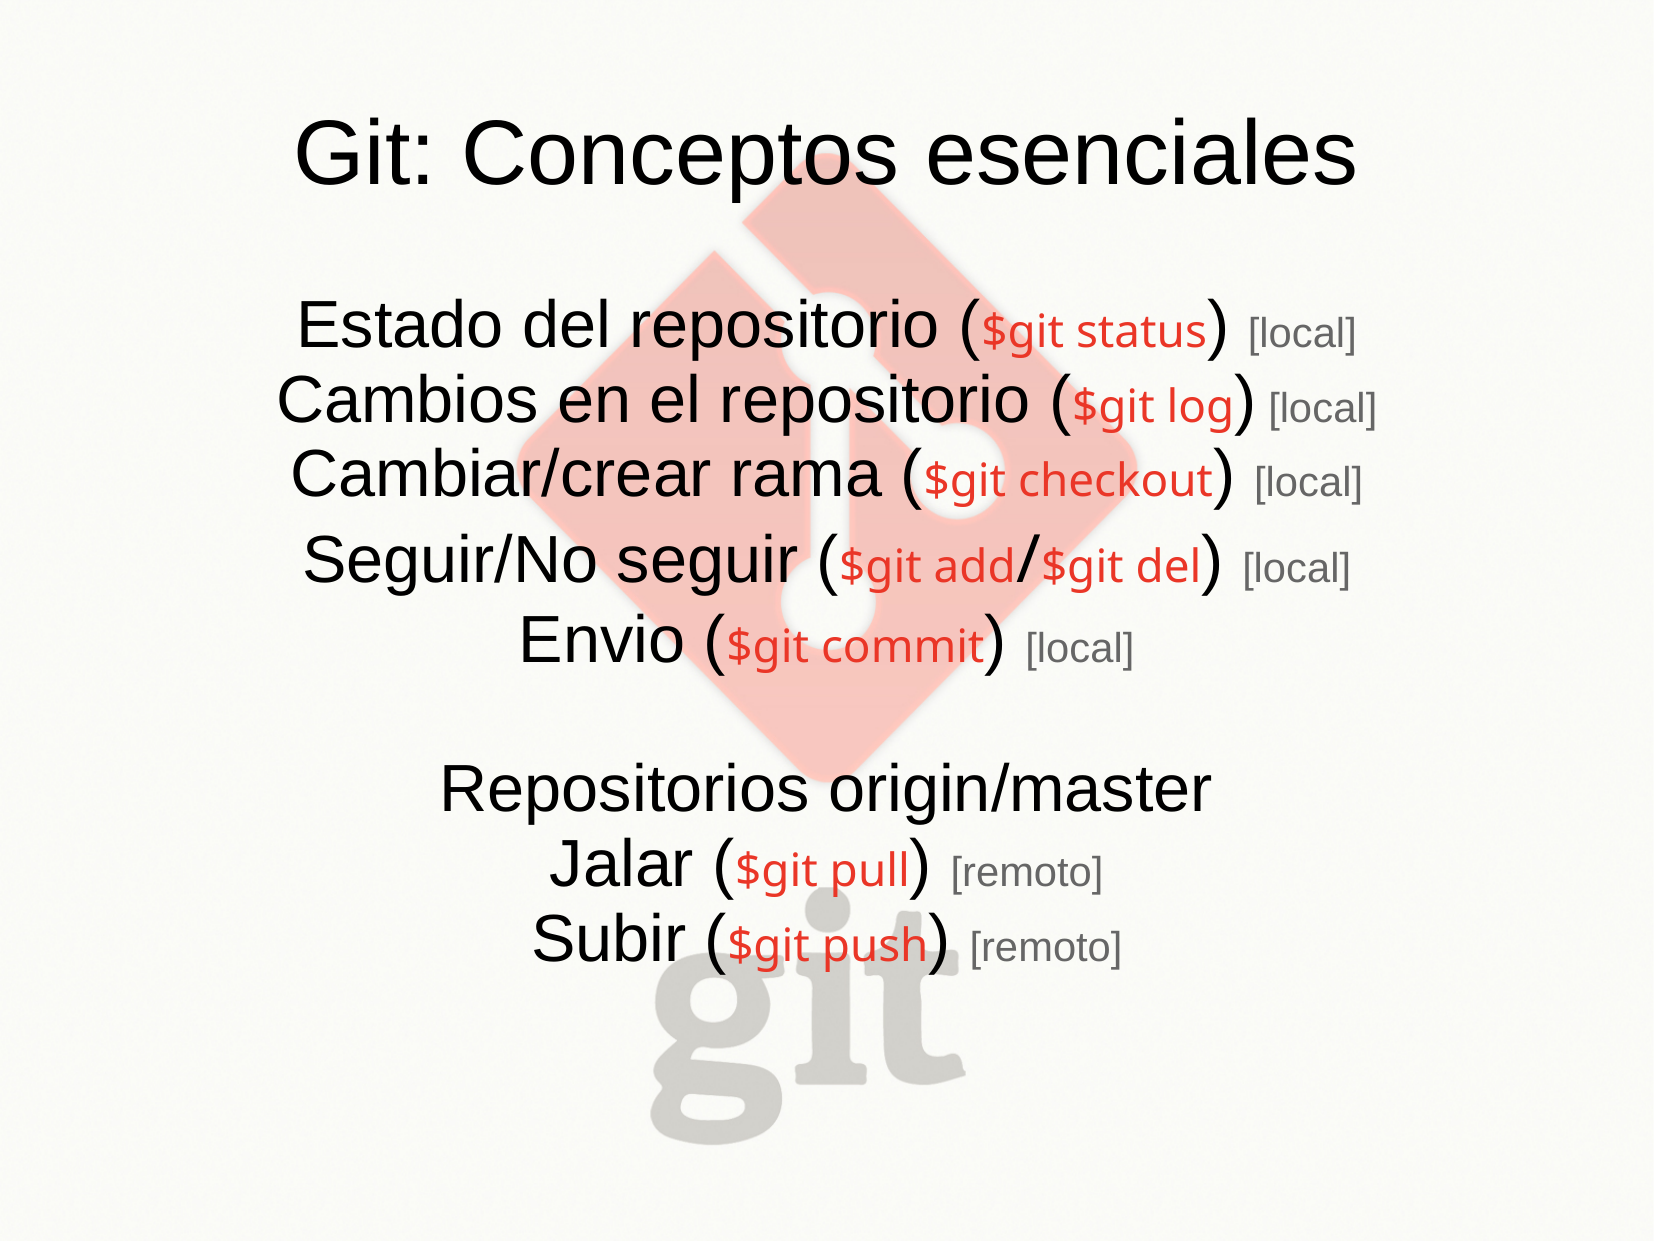

# Git: Conceptos esenciales
Estado del repositorio ($git status) [local]
Cambios en el repositorio ($git log) [local]
Cambiar/crear rama ($git checkout) [local]
Seguir/No seguir ($git add/$git del) [local]
Envio ($git commit) [local]
Repositorios origin/master
Jalar ($git pull) [remoto]
Subir ($git push) [remoto]